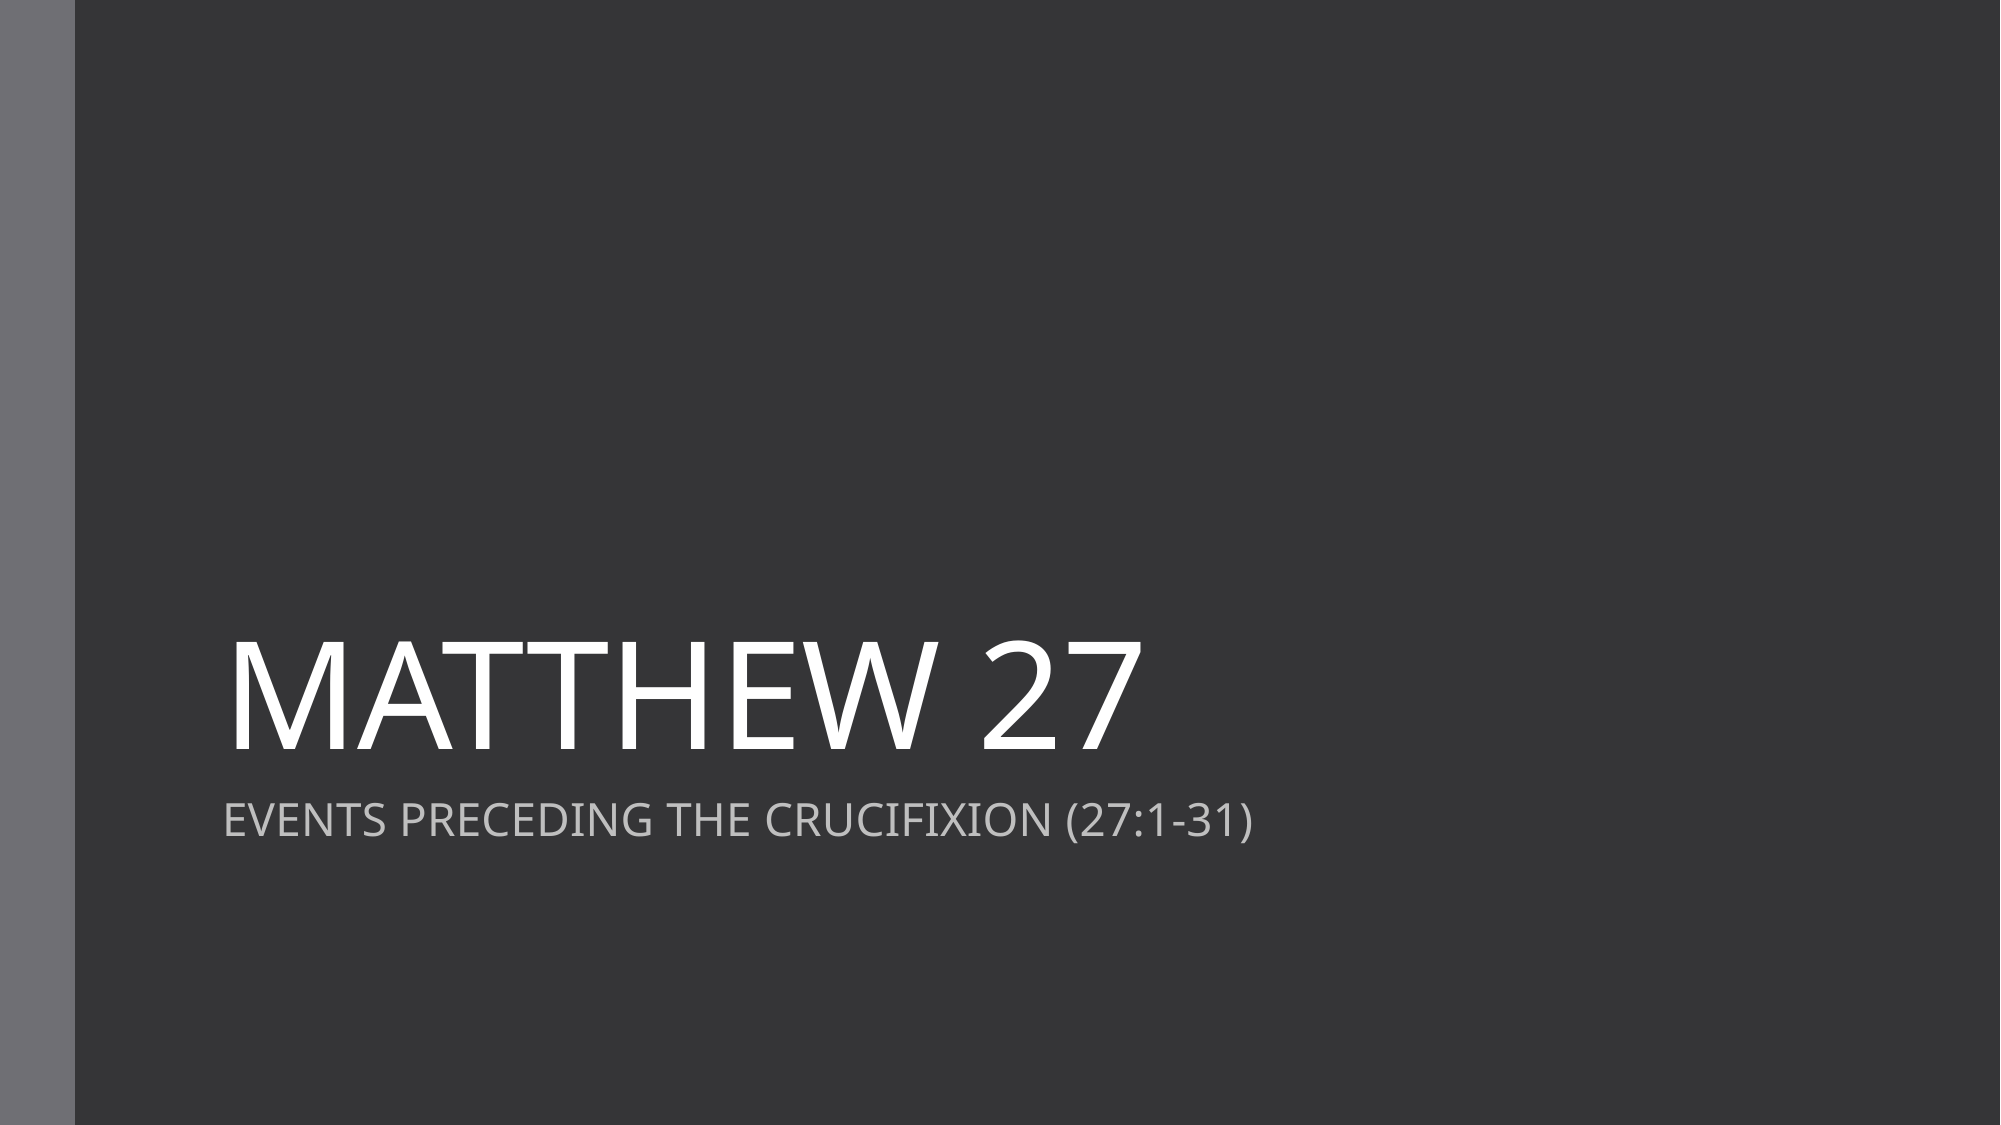

# MATTHEW 27
EVENTS PRECEDING THE CRUCIFIXION (27:1-31)